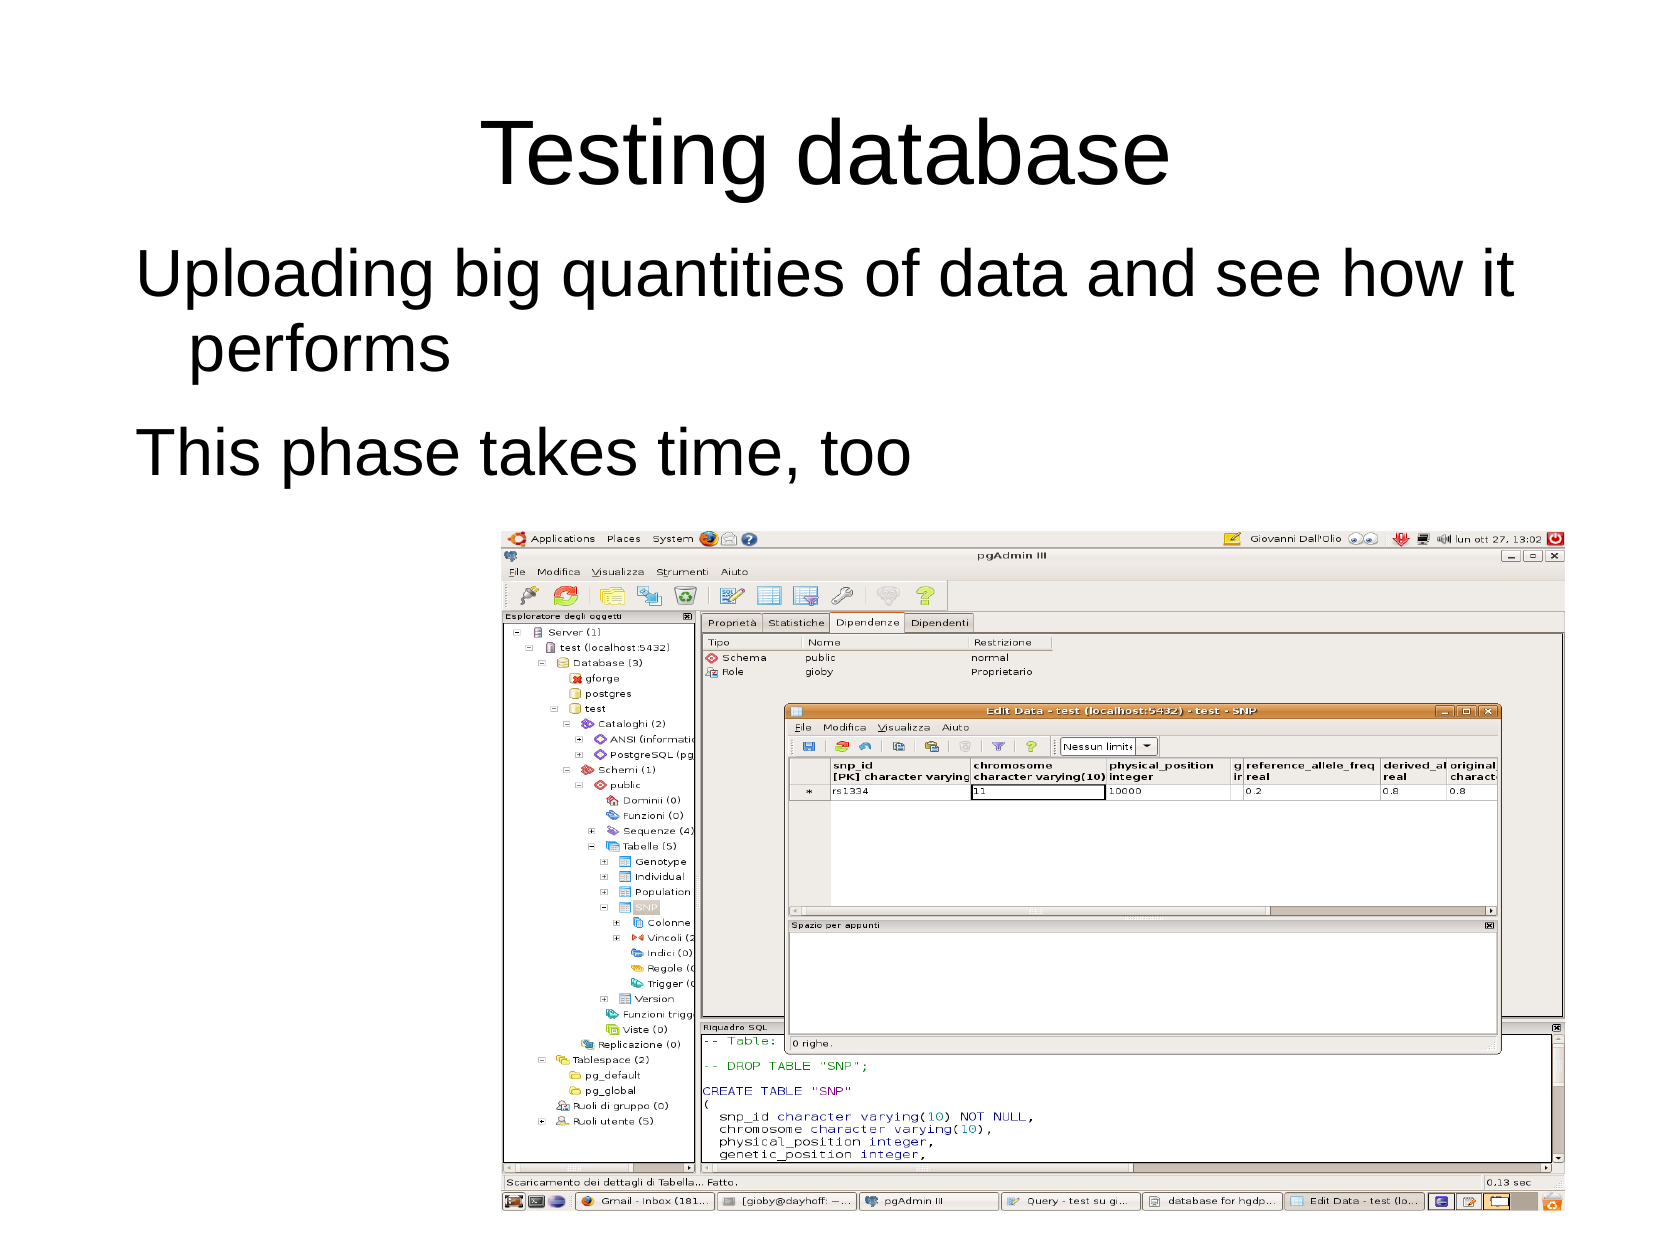

# Testing database
Uploading big quantities of data and see how it performs
This phase takes time, too